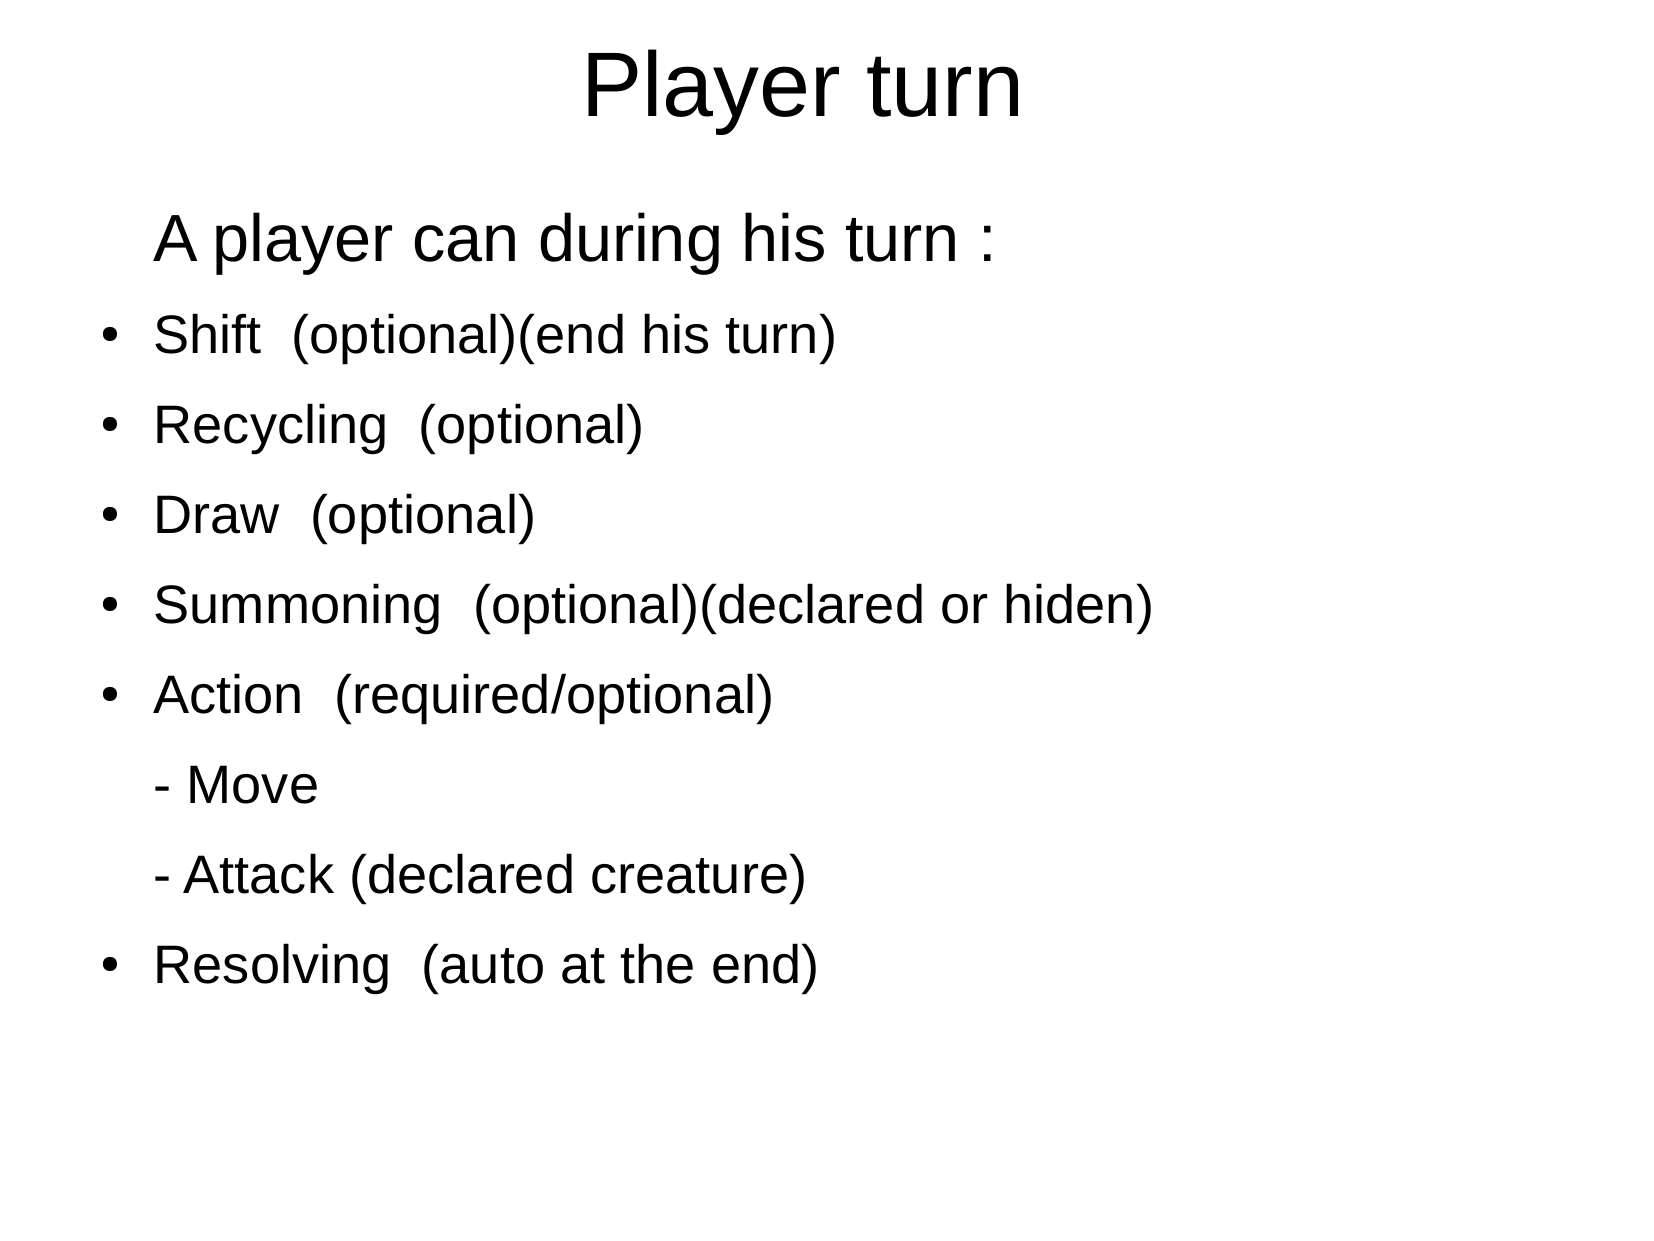

# Player turn
A player can during his turn :
Shift (optional)(end his turn)
Recycling (optional)
Draw (optional)
Summoning (optional)(declared or hiden)
Action (required/optional)
- Move
- Attack (declared creature)
Resolving (auto at the end)